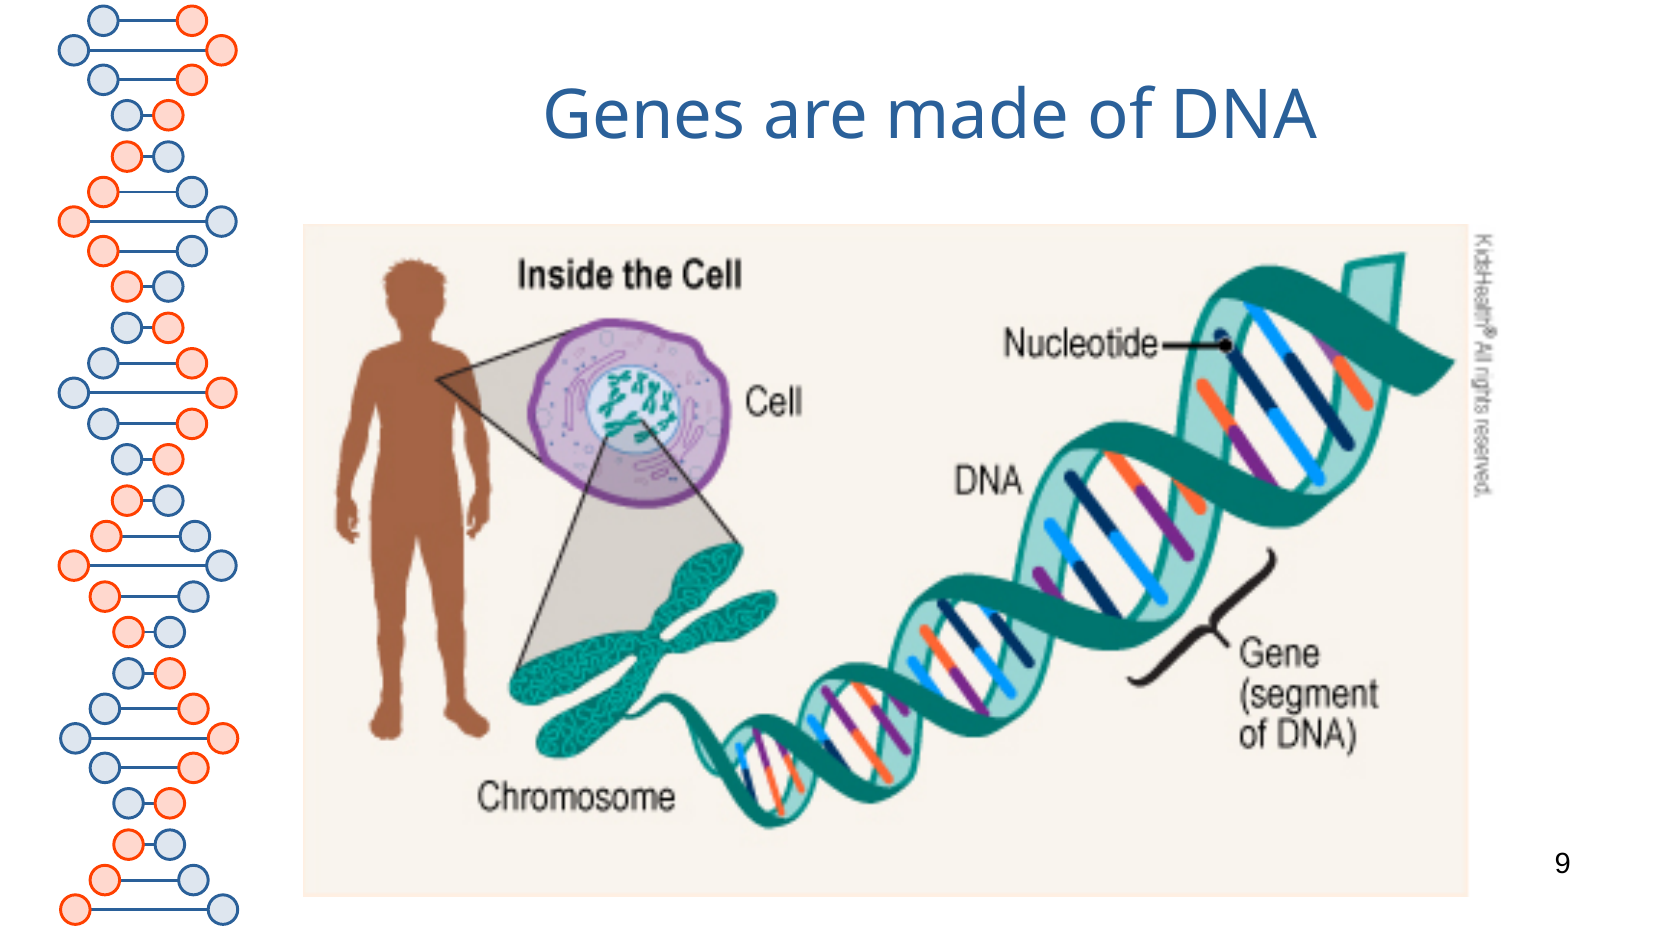

# Genes are made of DNA
9